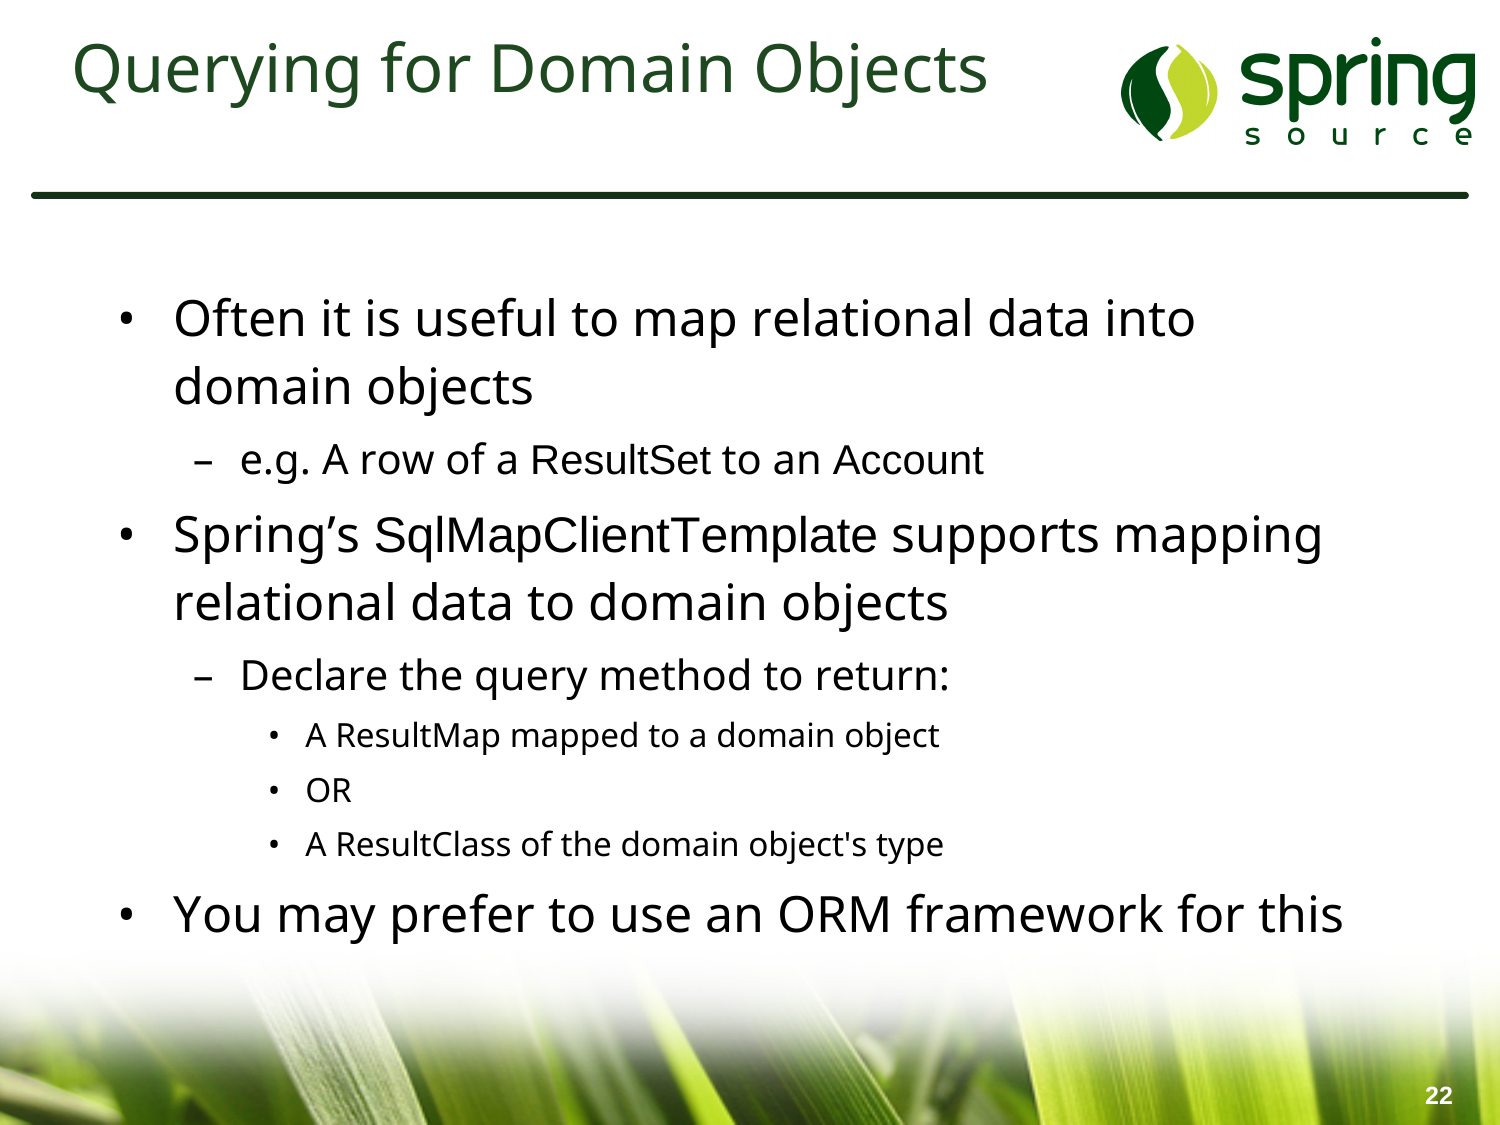

Querying for Domain Objects
# Often it is useful to map relational data into domain objects
e.g. A row of a ResultSet to an Account
Spring’s SqlMapClientTemplate supports mapping relational data to domain objects
Declare the query method to return:
A ResultMap mapped to a domain object
OR
A ResultClass of the domain object's type
You may prefer to use an ORM framework for this